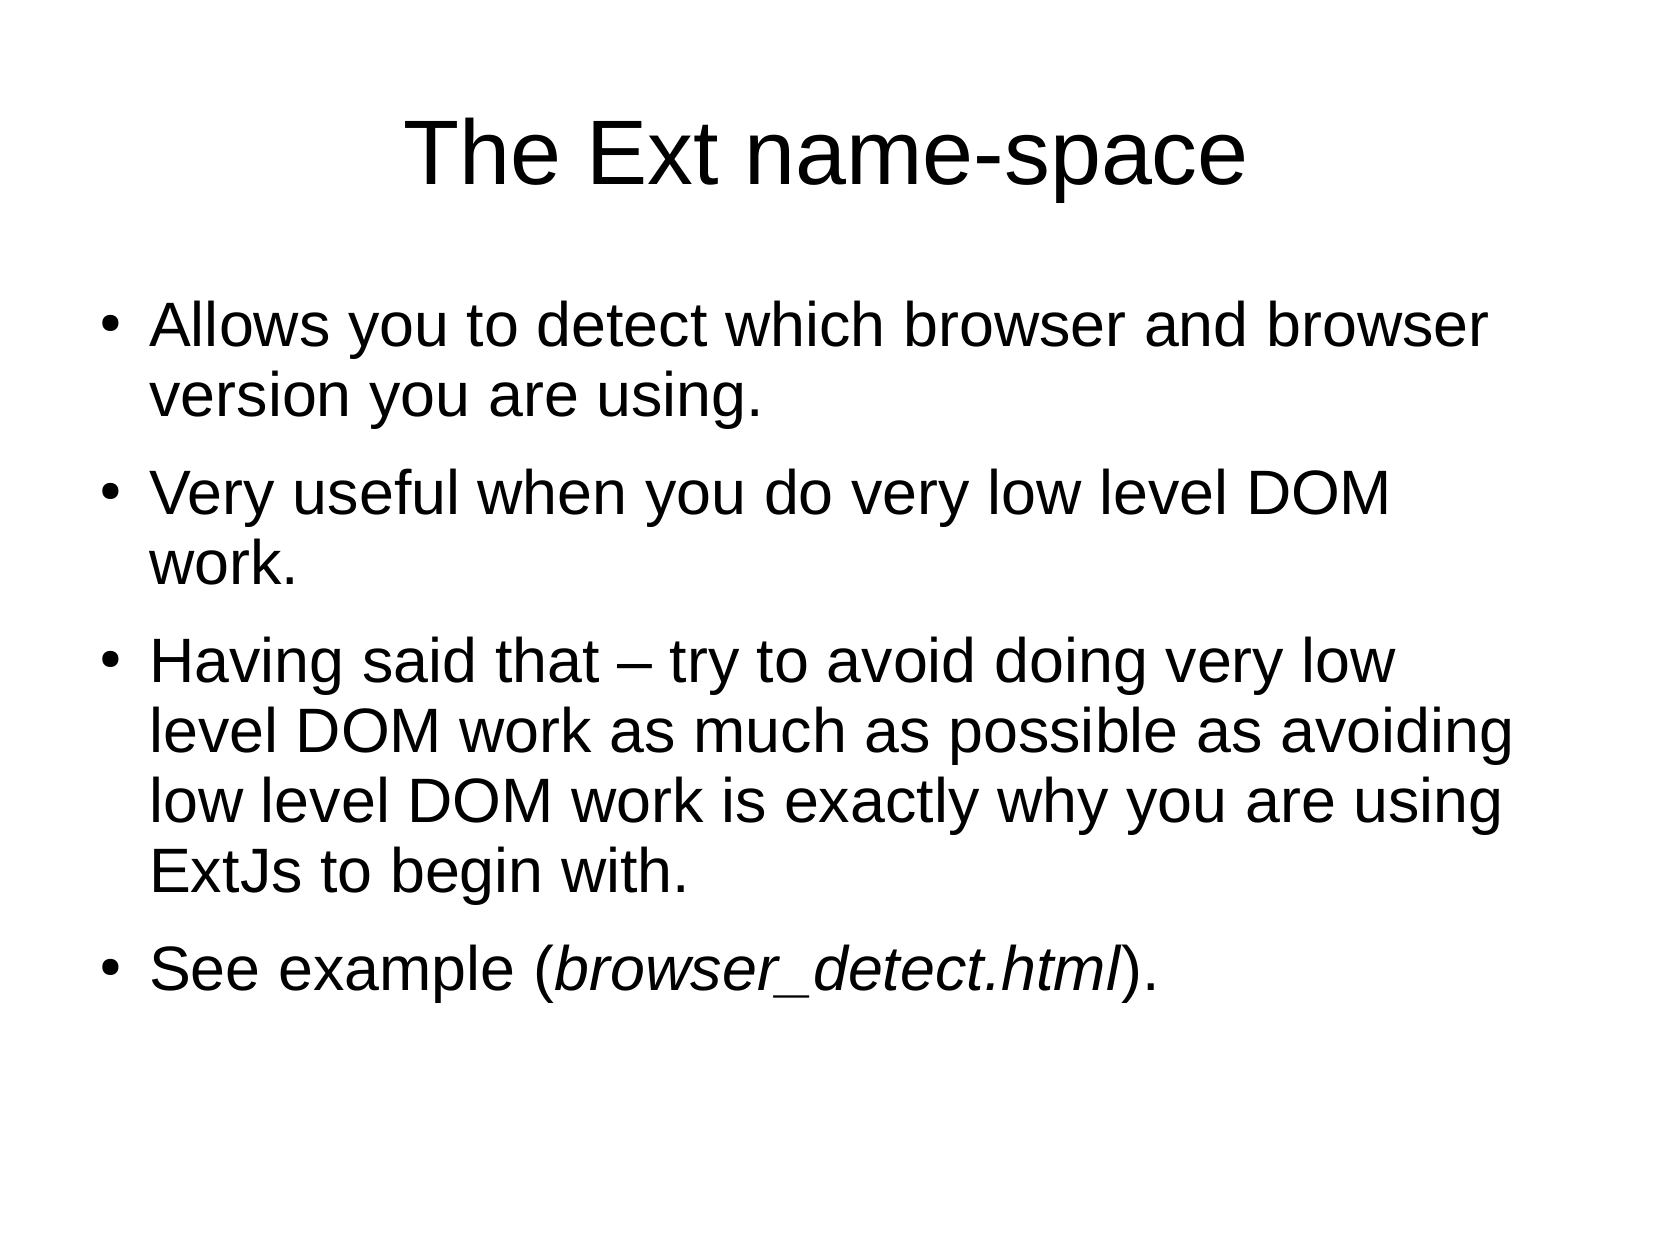

# The Ext name-space
Allows you to detect which browser and browser version you are using.
Very useful when you do very low level DOM work.
Having said that – try to avoid doing very low level DOM work as much as possible as avoiding low level DOM work is exactly why you are using ExtJs to begin with.
See example (browser_detect.html).